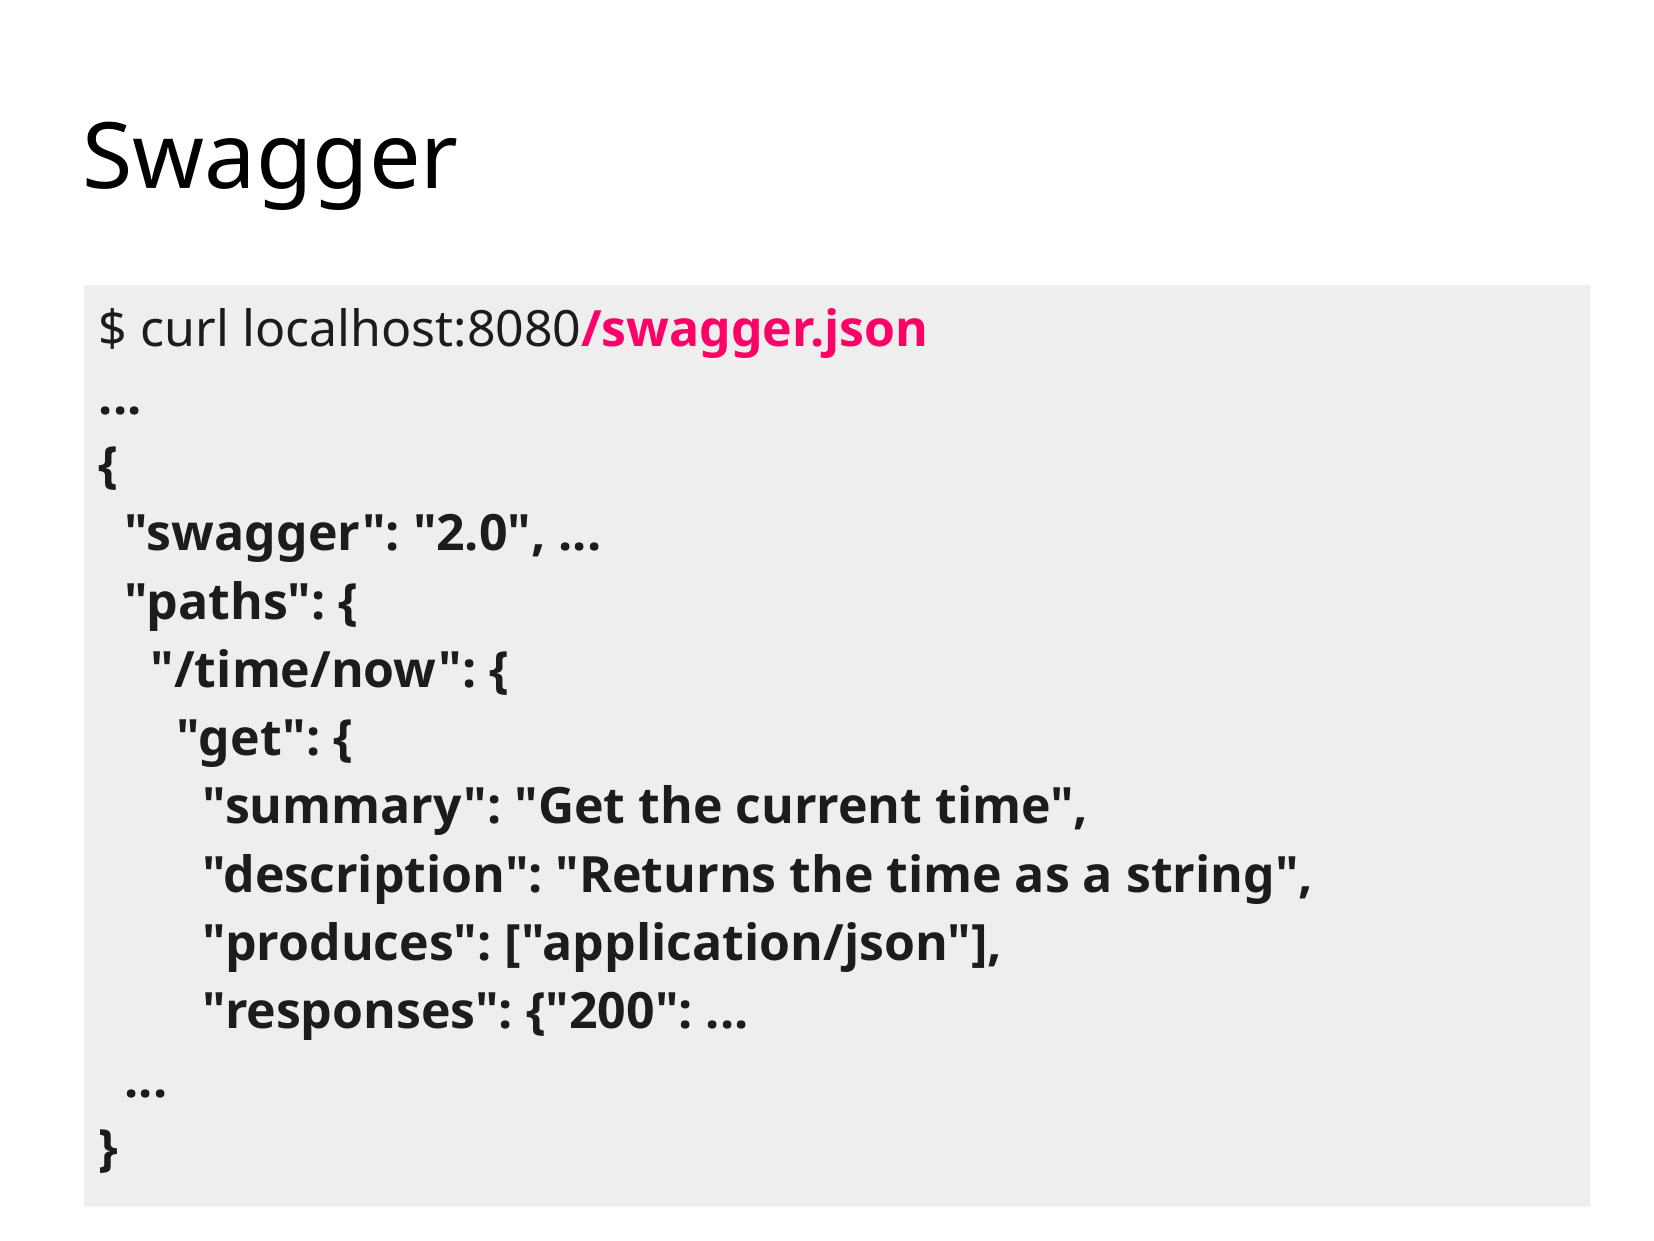

# Swagger
$ curl localhost:8080/swagger.json
...
{
 "swagger": "2.0", ...
 "paths": {
 "/time/now": {
 "get": {
 "summary": "Get the current time",
 "description": "Returns the time as a string",
 "produces": ["application/json"],
 "responses": {"200": ...
 ...
}